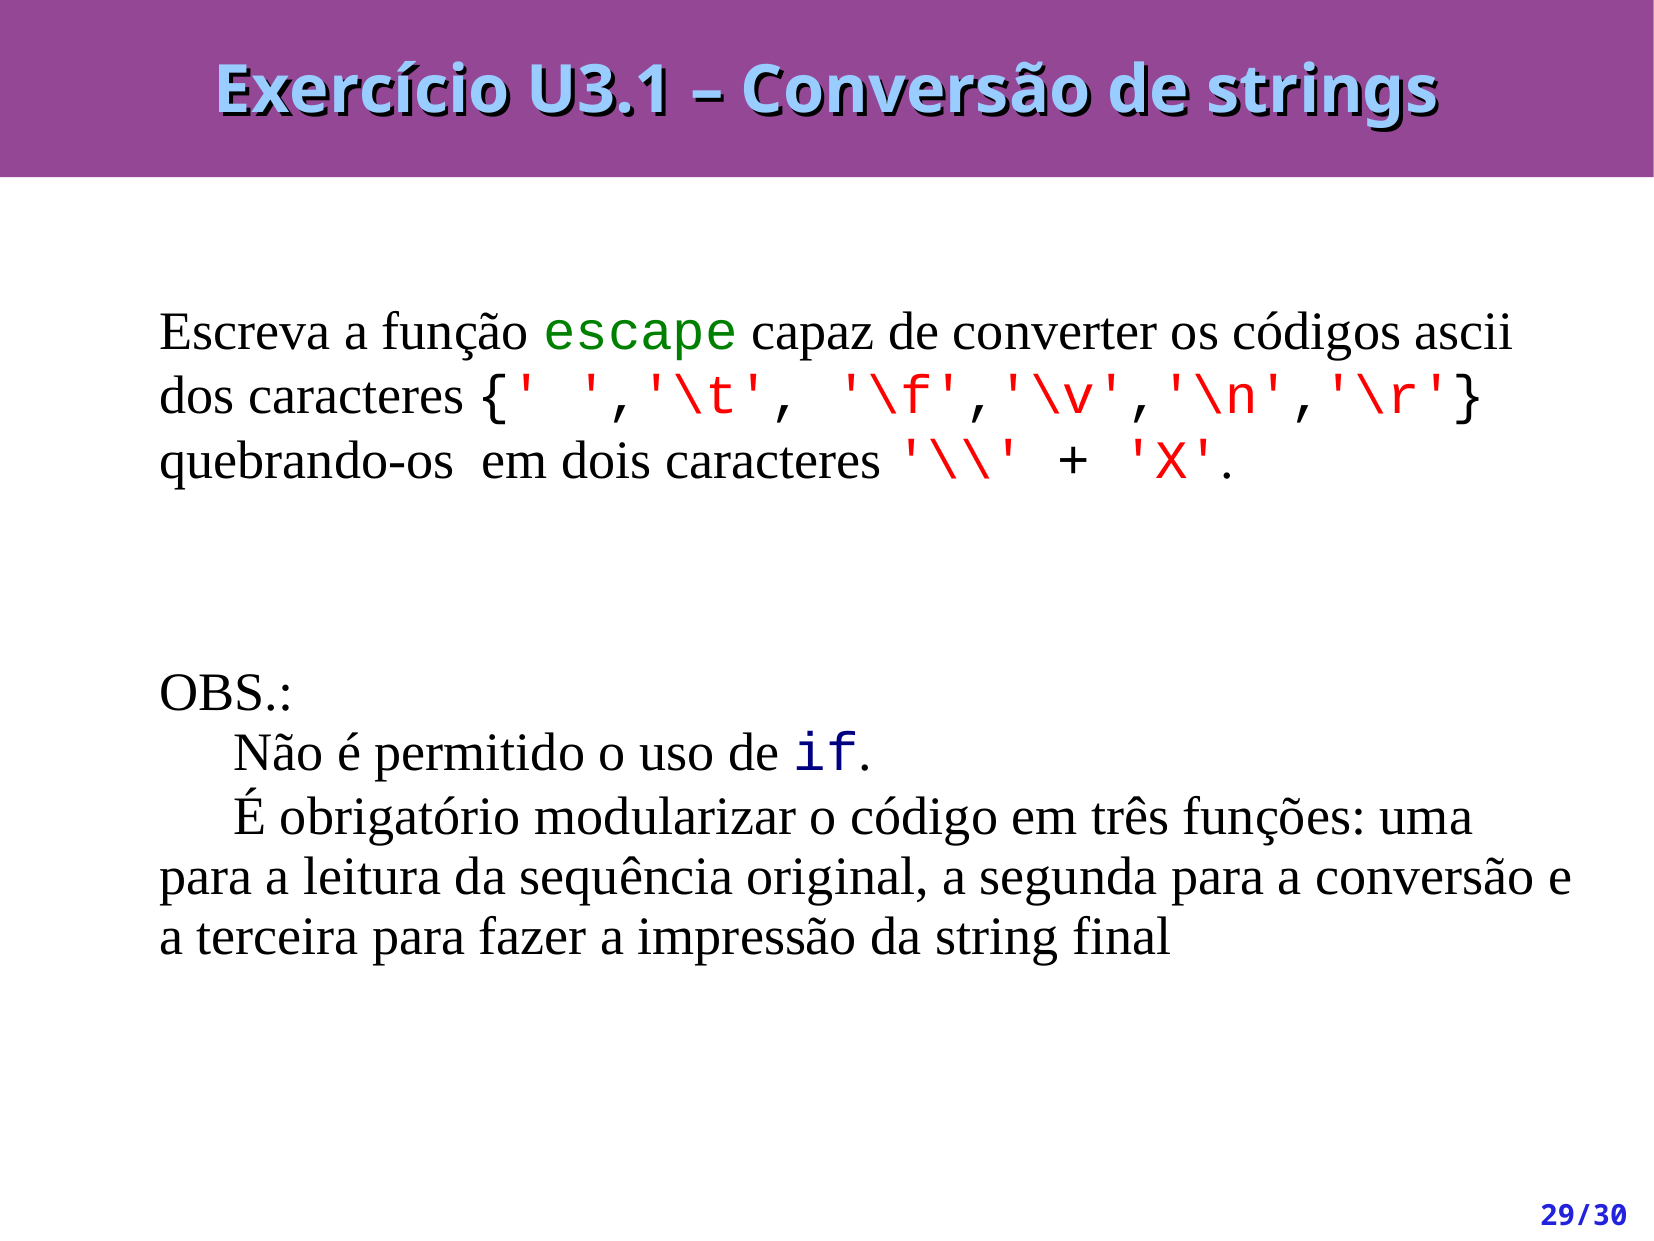

# Exercício U3.1 – Conversão de strings
Escreva a função escape capaz de converter os códigos ascii dos caracteres {' ','\t', '\f','\v','\n','\r'} quebrando-os em dois caracteres '\\' + 'X'.
OBS.:
	Não é permitido o uso de if.
	É obrigatório modularizar o código em três funções: uma 	para a leitura da sequência original, a segunda para a conversão e a terceira para fazer a impressão da string final
29